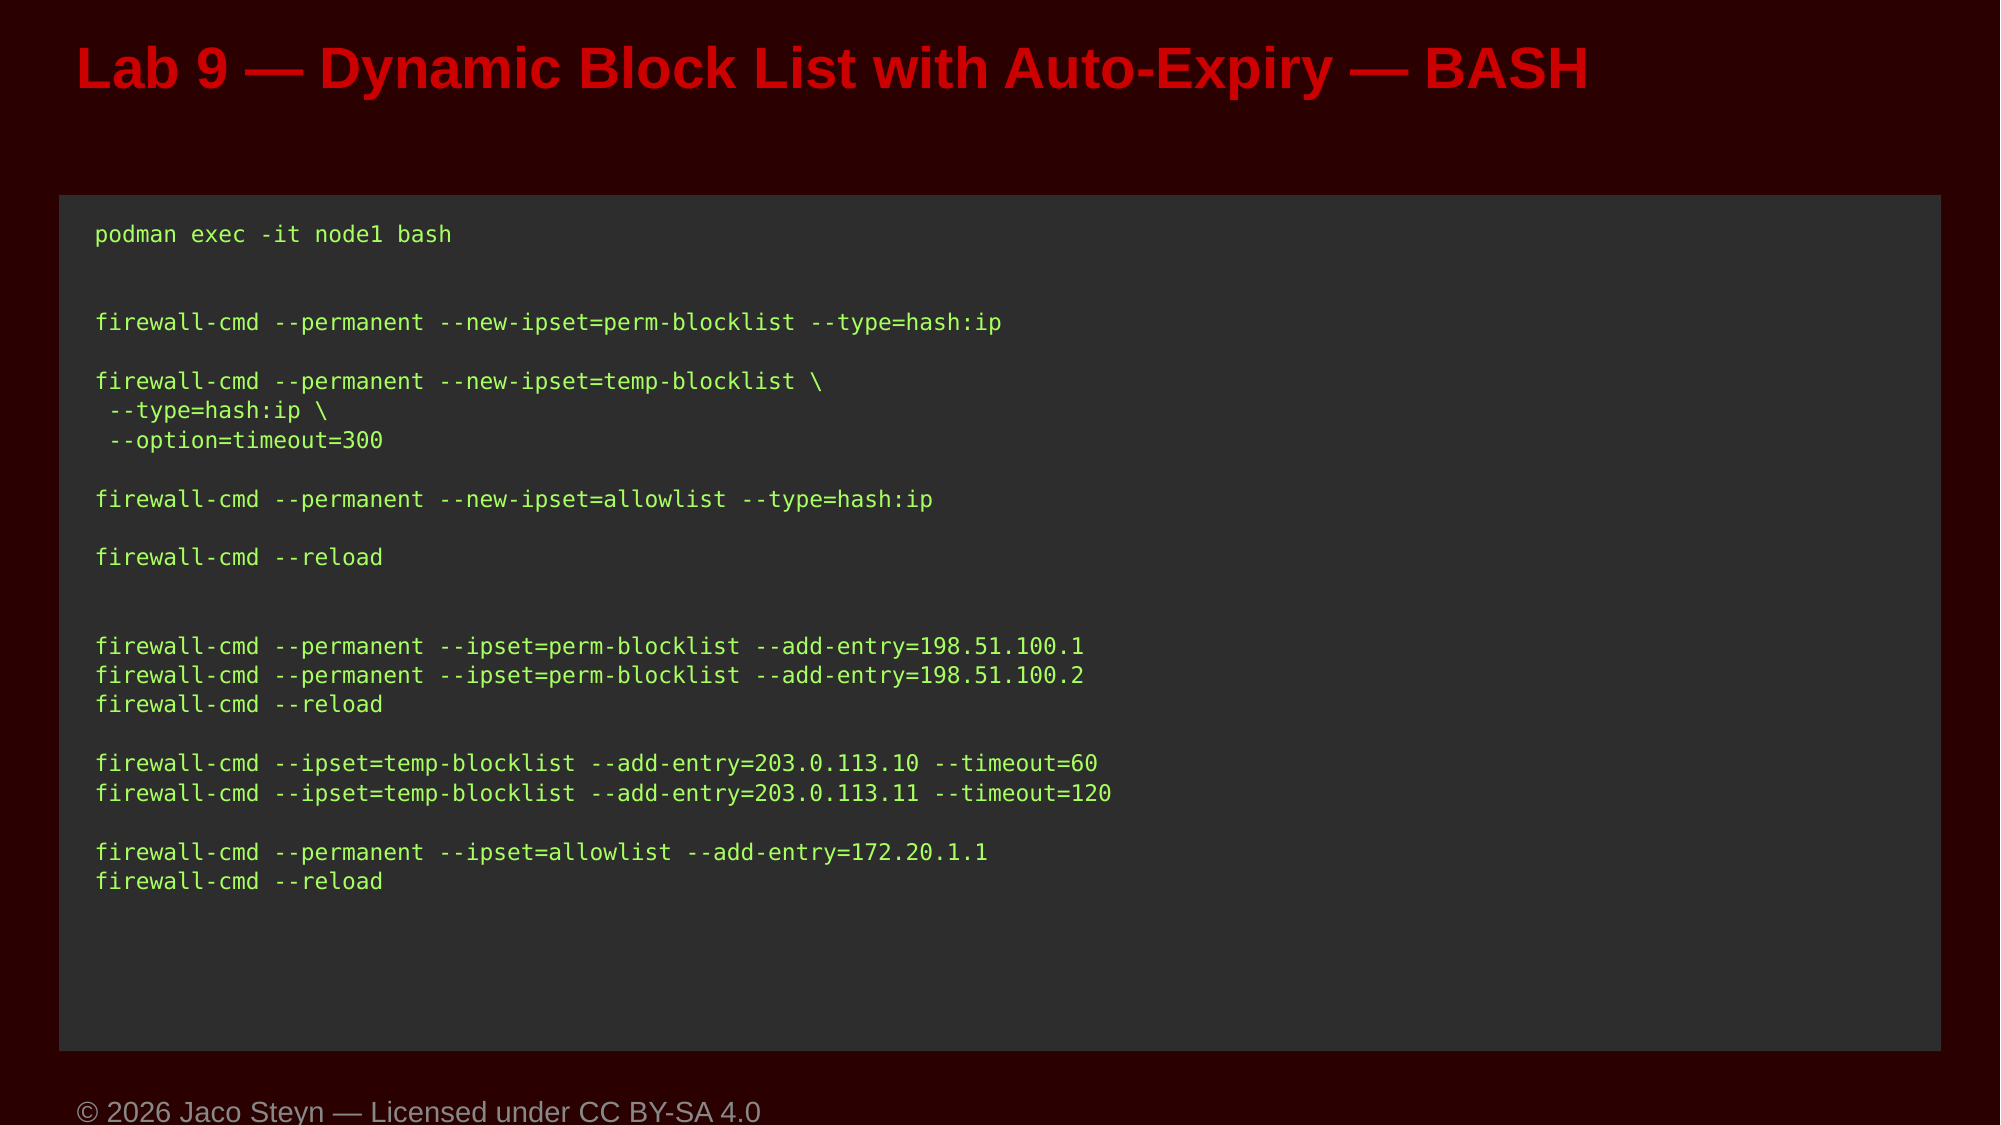

Lab 9 — Dynamic Block List with Auto-Expiry — BASH
podman exec -it node1 bash
firewall-cmd --permanent --new-ipset=perm-blocklist --type=hash:ip
firewall-cmd --permanent --new-ipset=temp-blocklist \
 --type=hash:ip \
 --option=timeout=300
firewall-cmd --permanent --new-ipset=allowlist --type=hash:ip
firewall-cmd --reload
firewall-cmd --permanent --ipset=perm-blocklist --add-entry=198.51.100.1
firewall-cmd --permanent --ipset=perm-blocklist --add-entry=198.51.100.2
firewall-cmd --reload
firewall-cmd --ipset=temp-blocklist --add-entry=203.0.113.10 --timeout=60
firewall-cmd --ipset=temp-blocklist --add-entry=203.0.113.11 --timeout=120
firewall-cmd --permanent --ipset=allowlist --add-entry=172.20.1.1
firewall-cmd --reload
© 2026 Jaco Steyn — Licensed under CC BY-SA 4.0